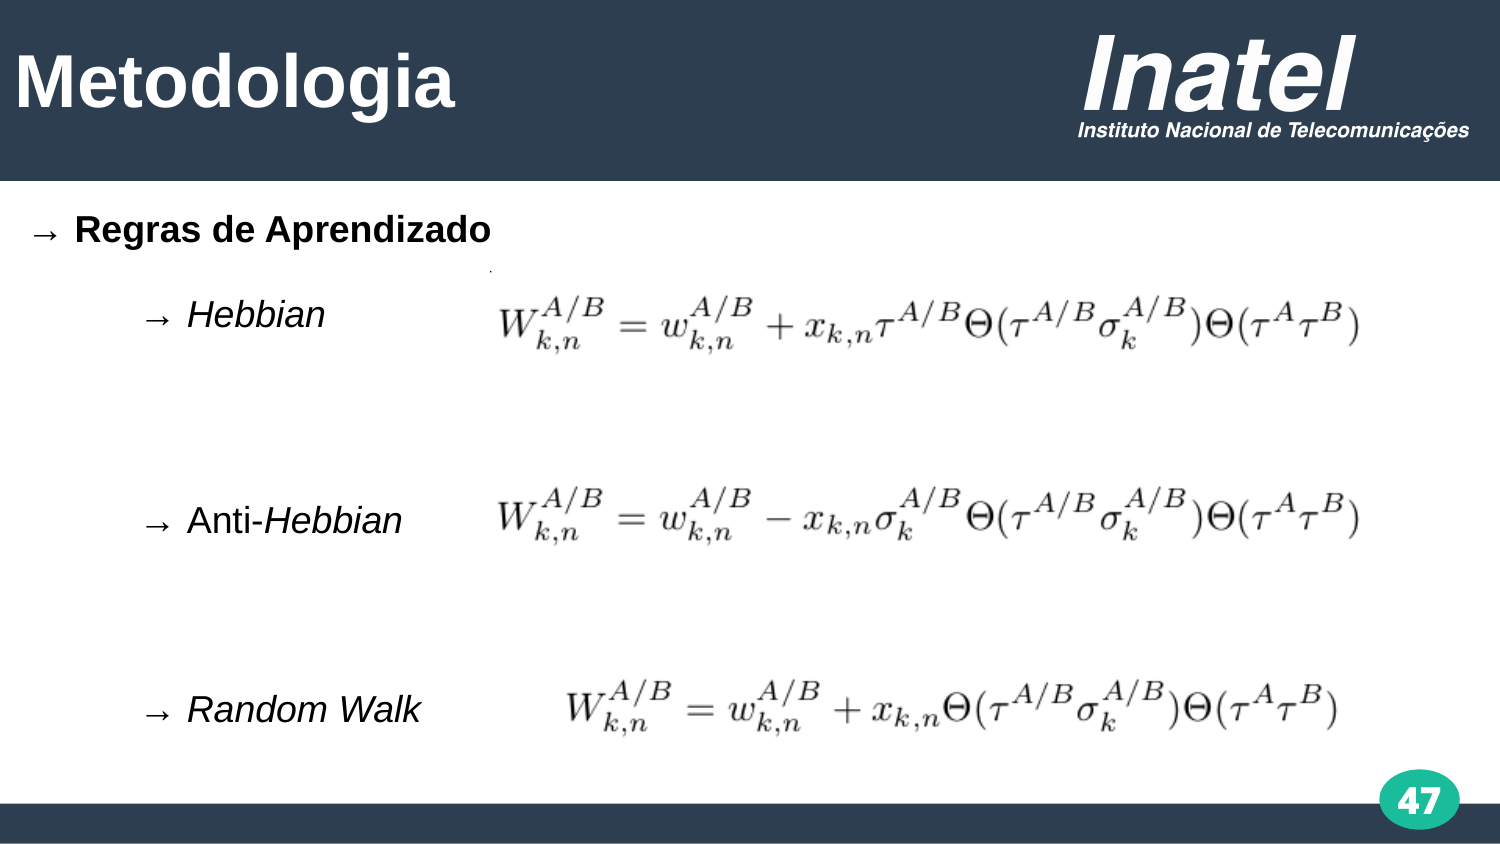

Metodologia
→ Regras de Aprendizado
→ Hebbian
→ Anti-Hebbian
→ Random Walk
47